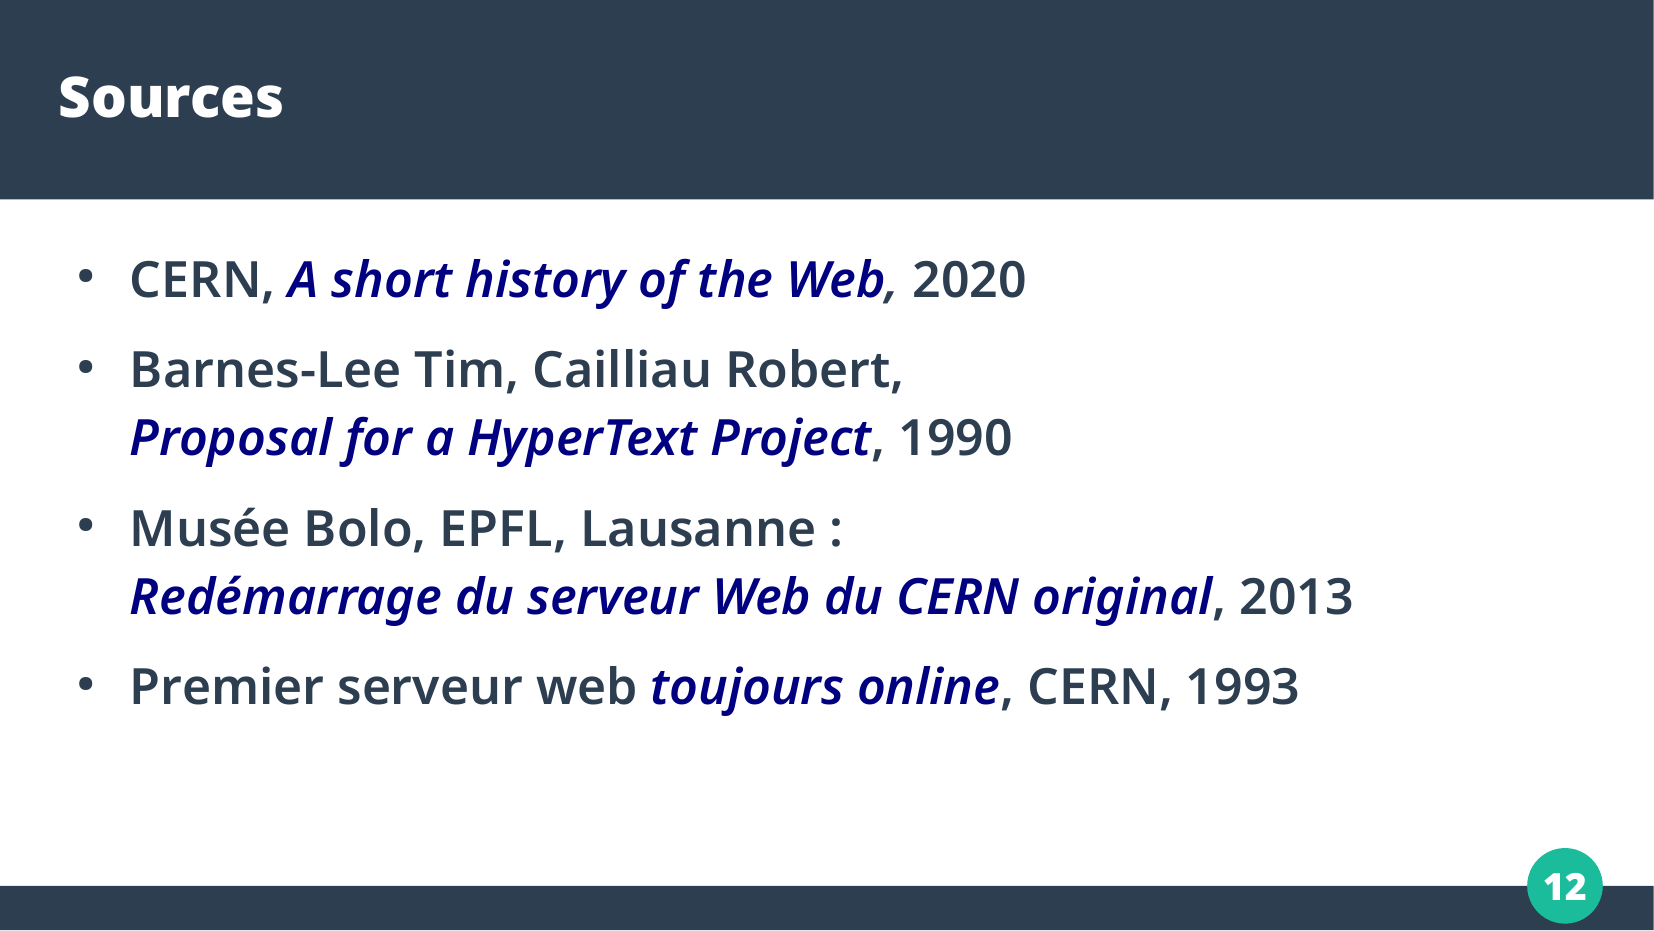

# Sources
CERN, A short history of the Web, 2020
Barnes-Lee Tim, Cailliau Robert, Proposal for a HyperText Project, 1990
Musée Bolo, EPFL, Lausanne : Redémarrage du serveur Web du CERN original, 2013
Premier serveur web toujours online, CERN, 1993